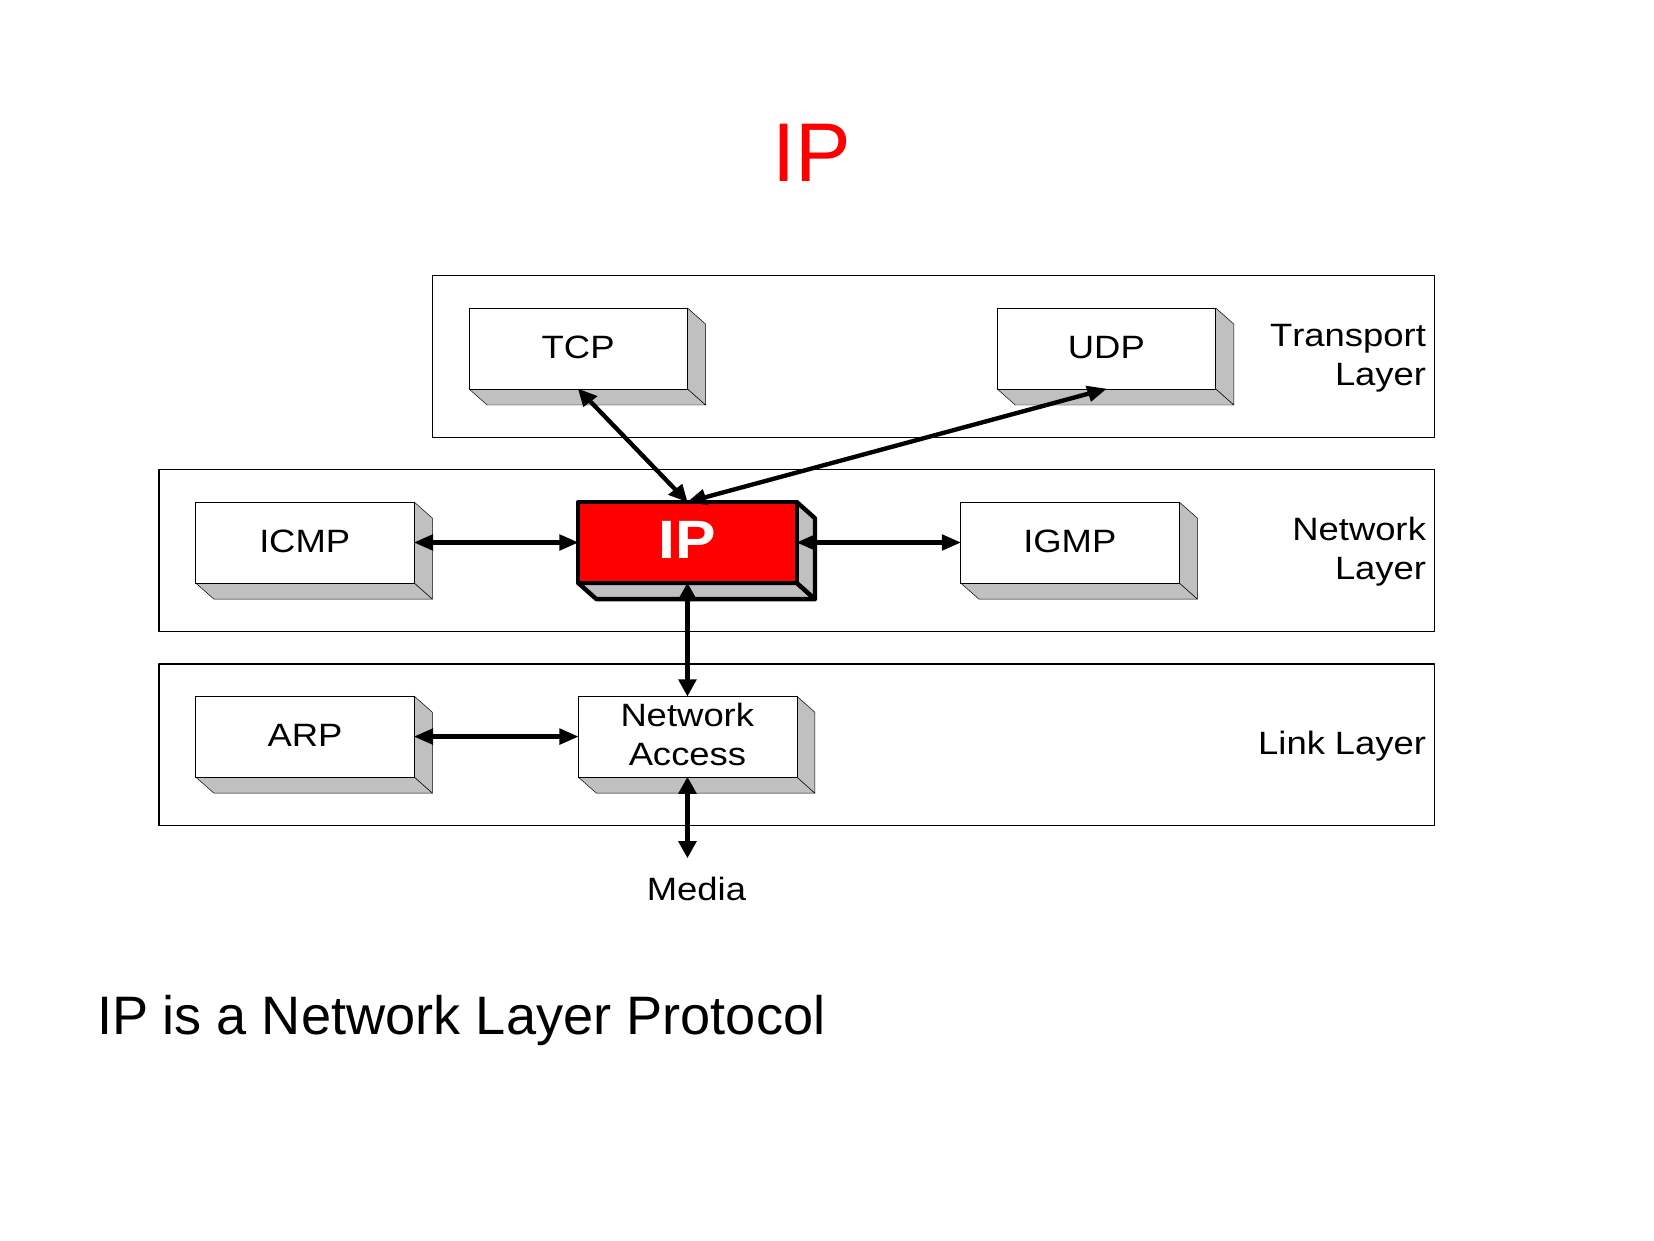

# IP
IP is a Network Layer Protocol